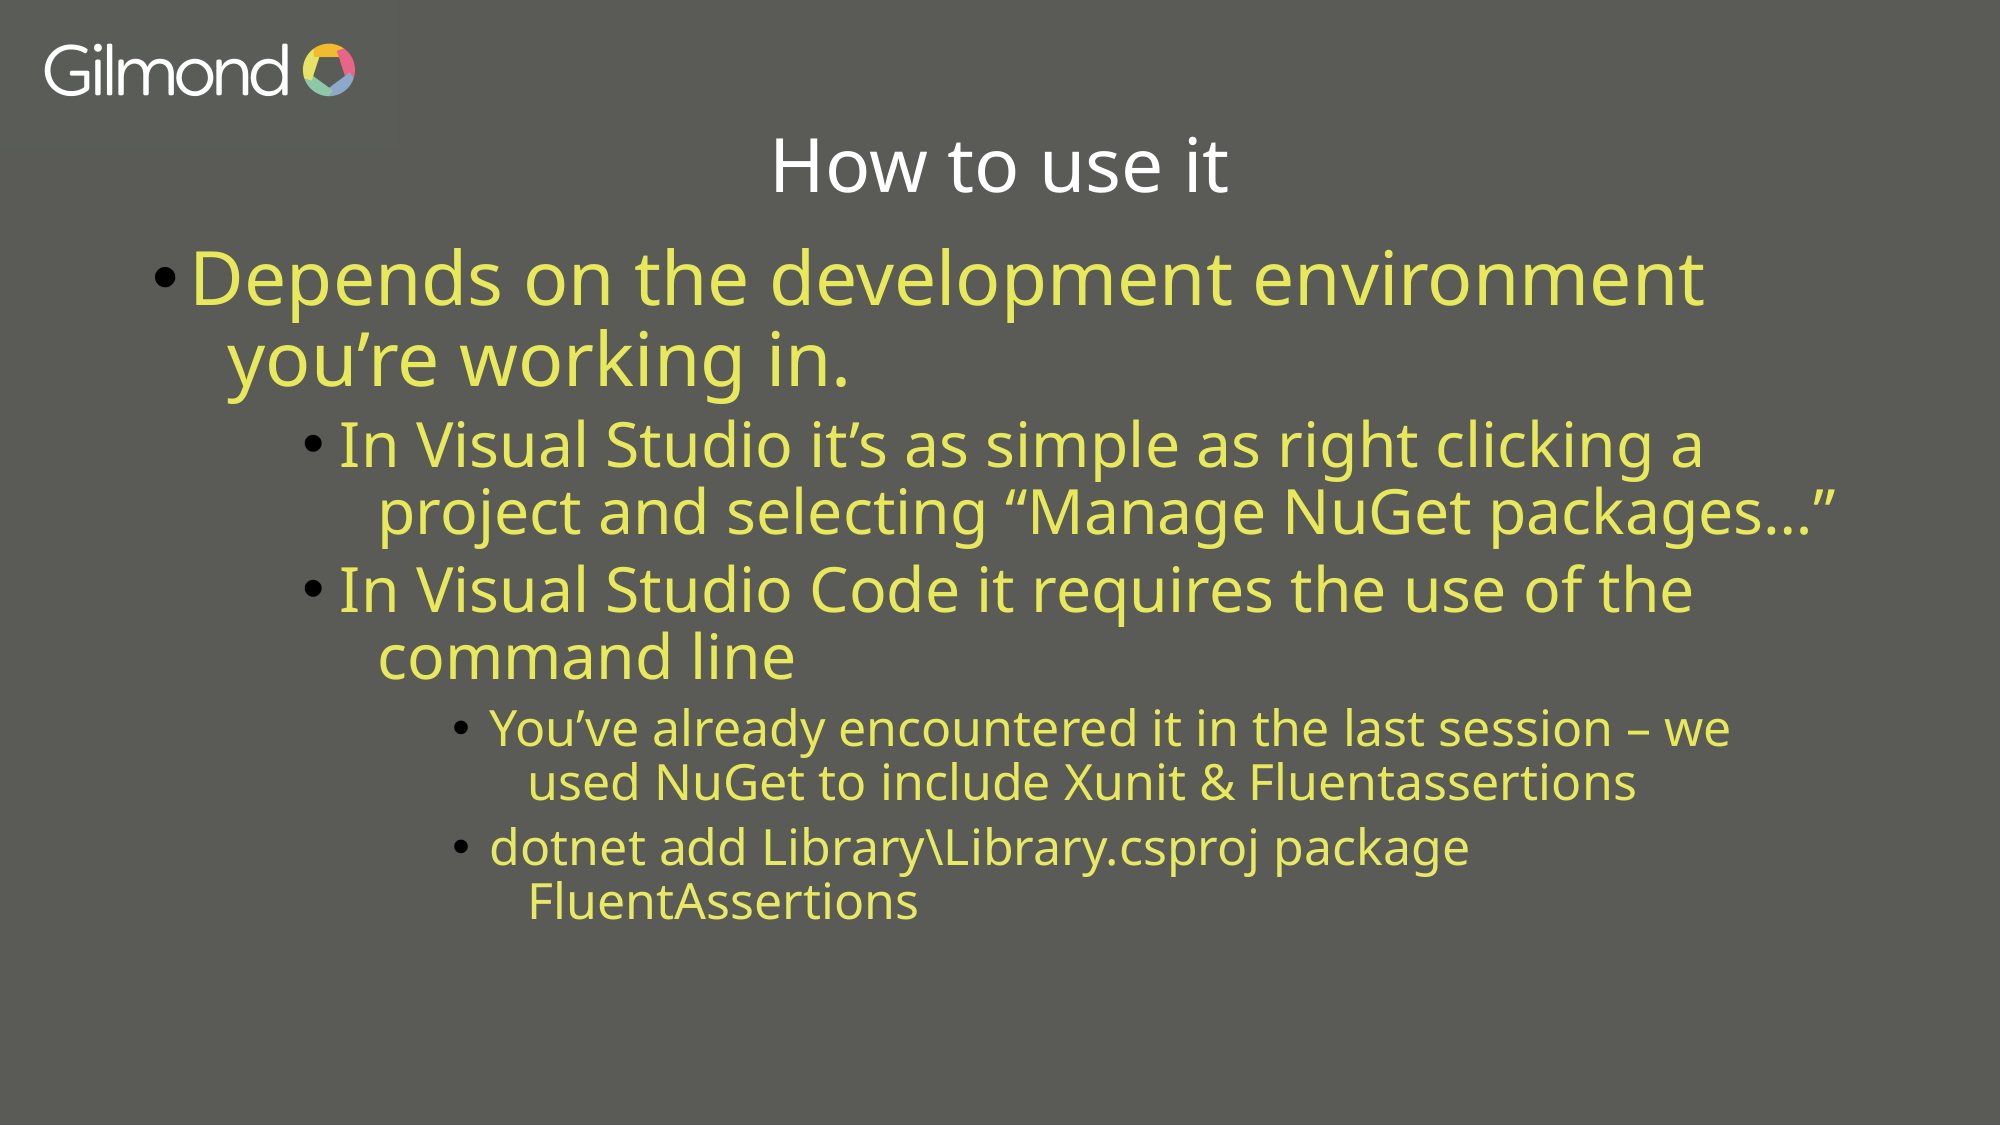

# How to use it
Depends on the development environment you’re working in.
In Visual Studio it’s as simple as right clicking a project and selecting “Manage NuGet packages…”
In Visual Studio Code it requires the use of the command line
You’ve already encountered it in the last session – we used NuGet to include Xunit & Fluentassertions
dotnet add Library\Library.csproj package FluentAssertions